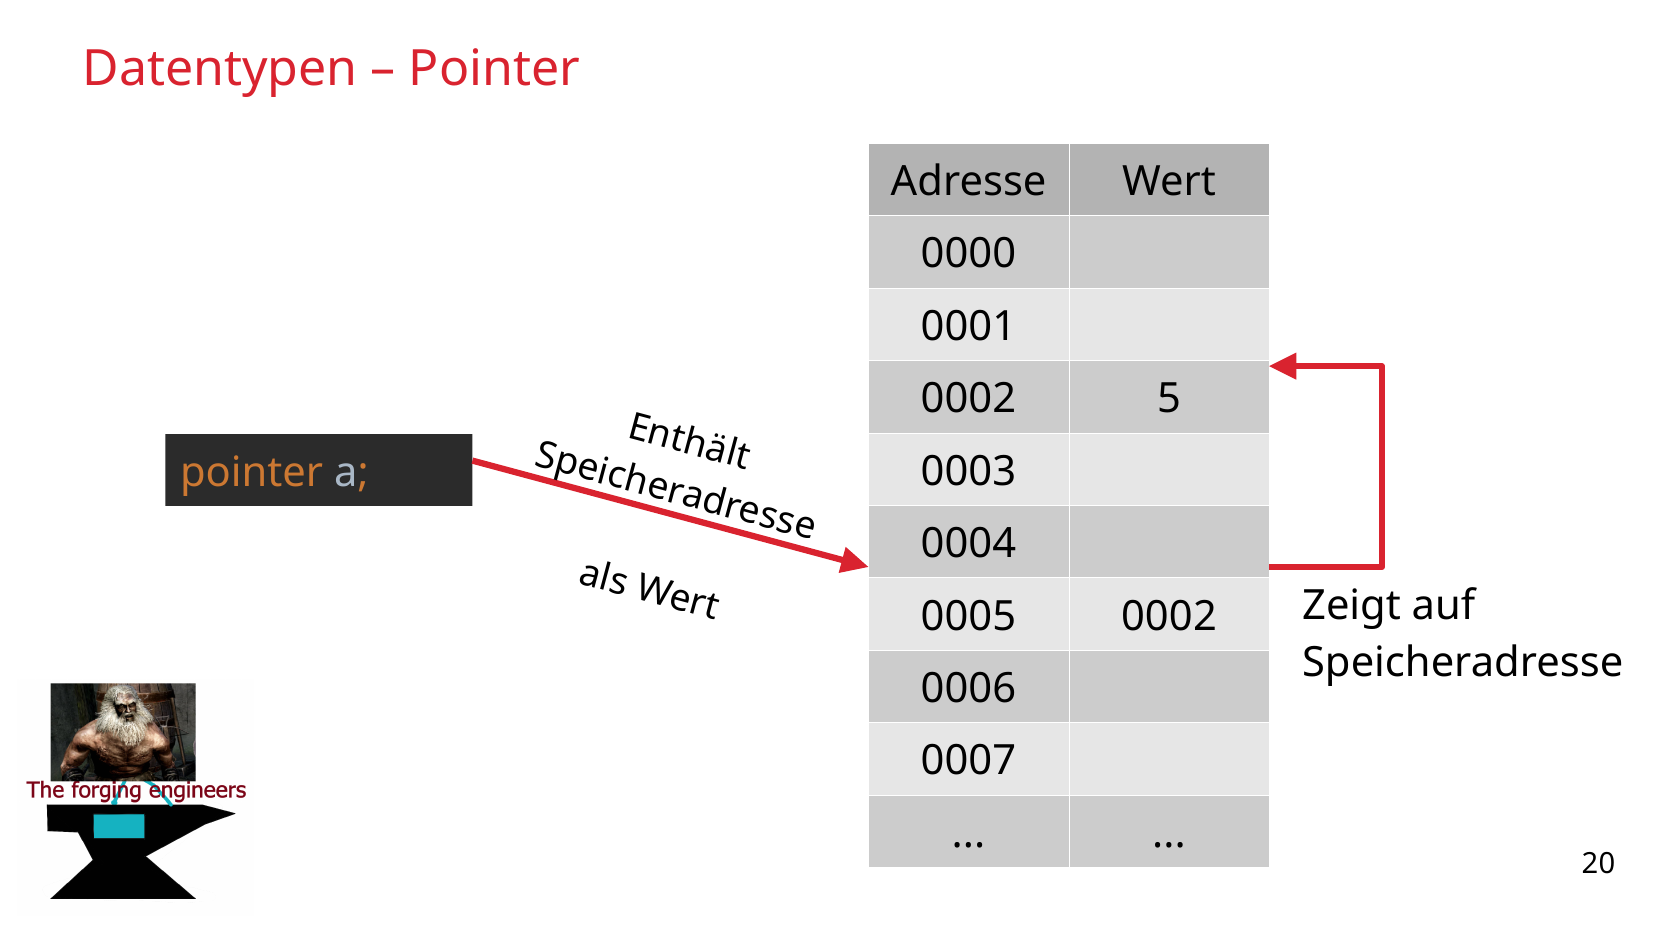

# Datentypen – Pointer
| Adresse | Wert |
| --- | --- |
| 0000 | |
| 0001 | |
| 0002 | 5 |
| 0003 | |
| 0004 | |
| 0005 | 0002 |
| 0006 | |
| 0007 | |
| ... | ... |
pointer a;
Enthält
Speicheradresse
als Wert
Zeigt auf Speicheradresse